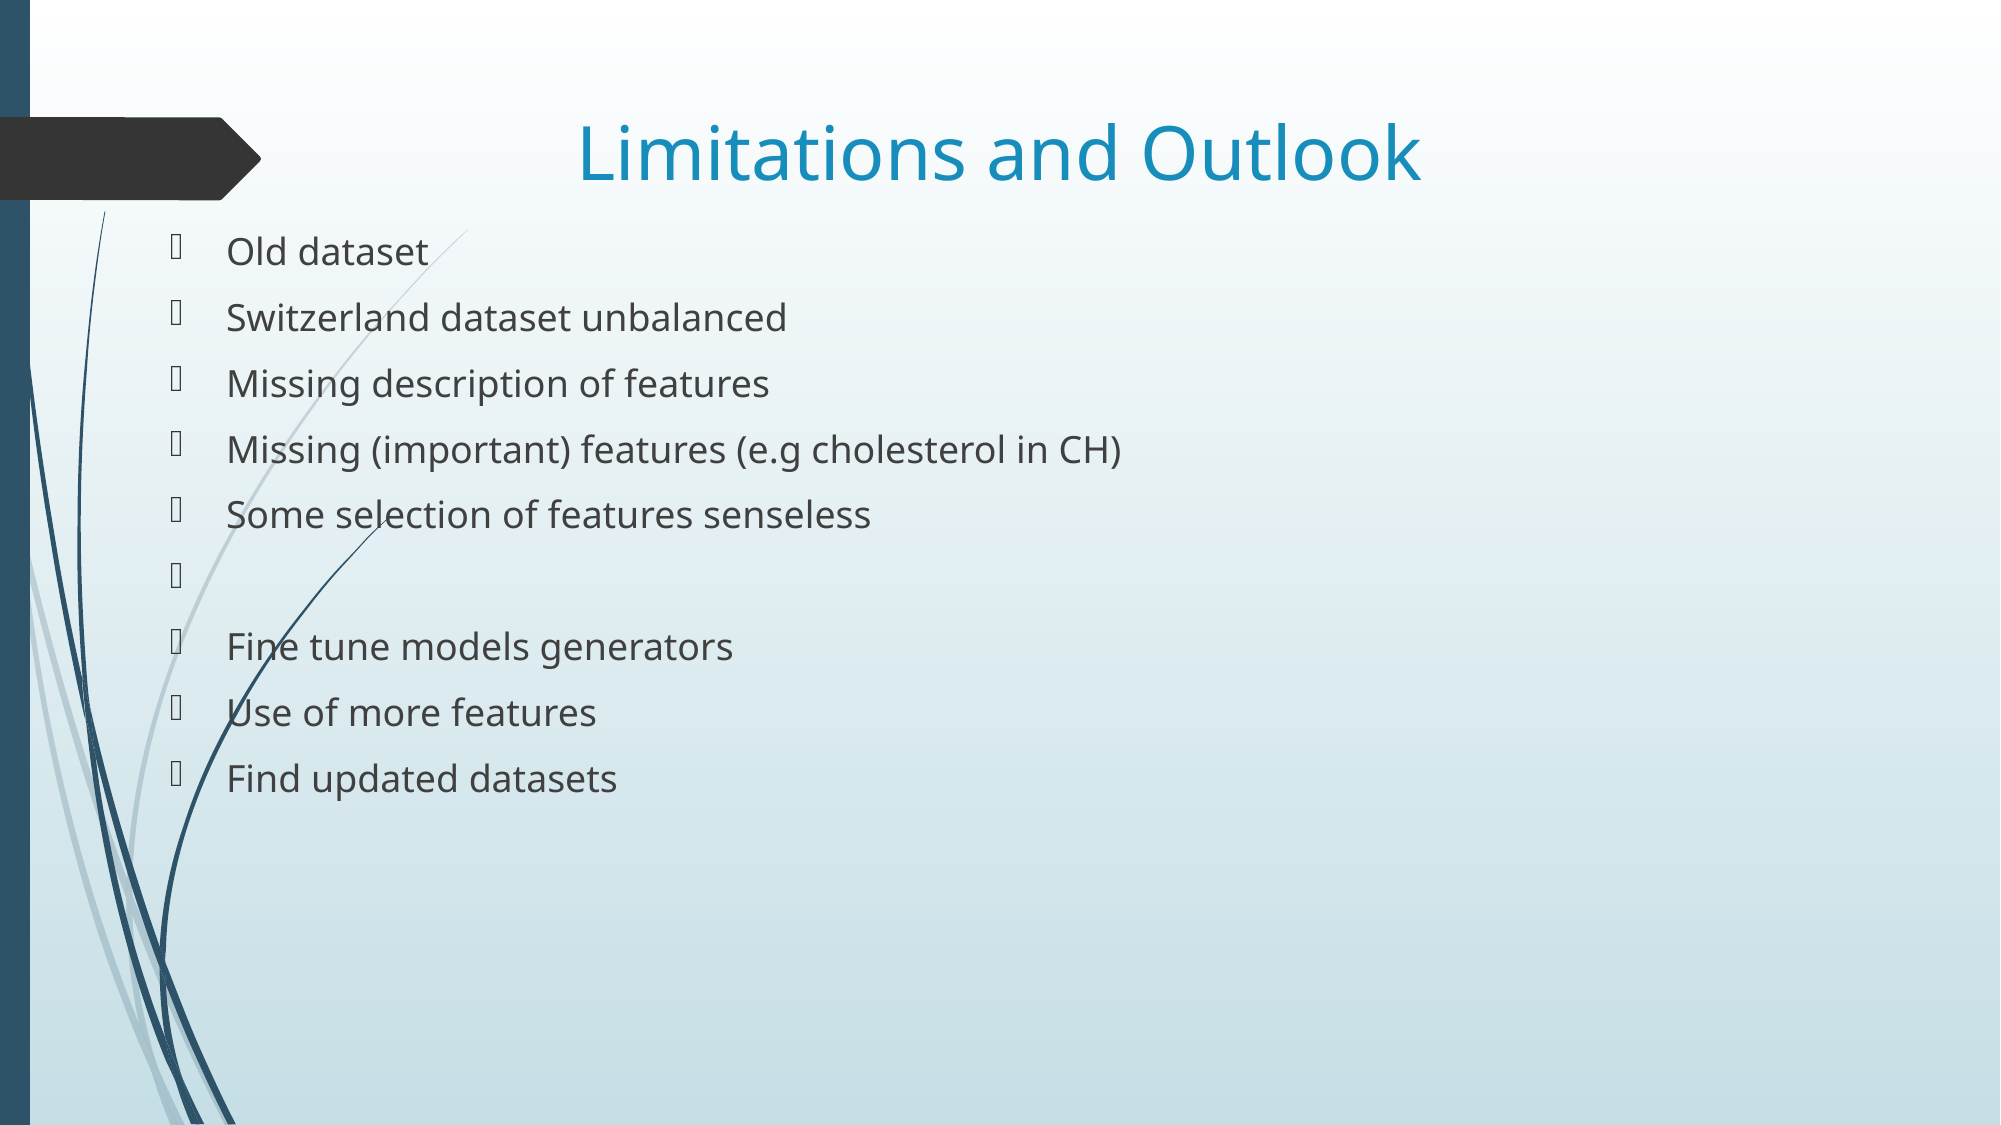

# Limitations and Outlook
Old dataset
Switzerland dataset unbalanced
Missing description of features
Missing (important) features (e.g cholesterol in CH)
Some selection of features senseless
Fine tune models generators
Use of more features
Find updated datasets